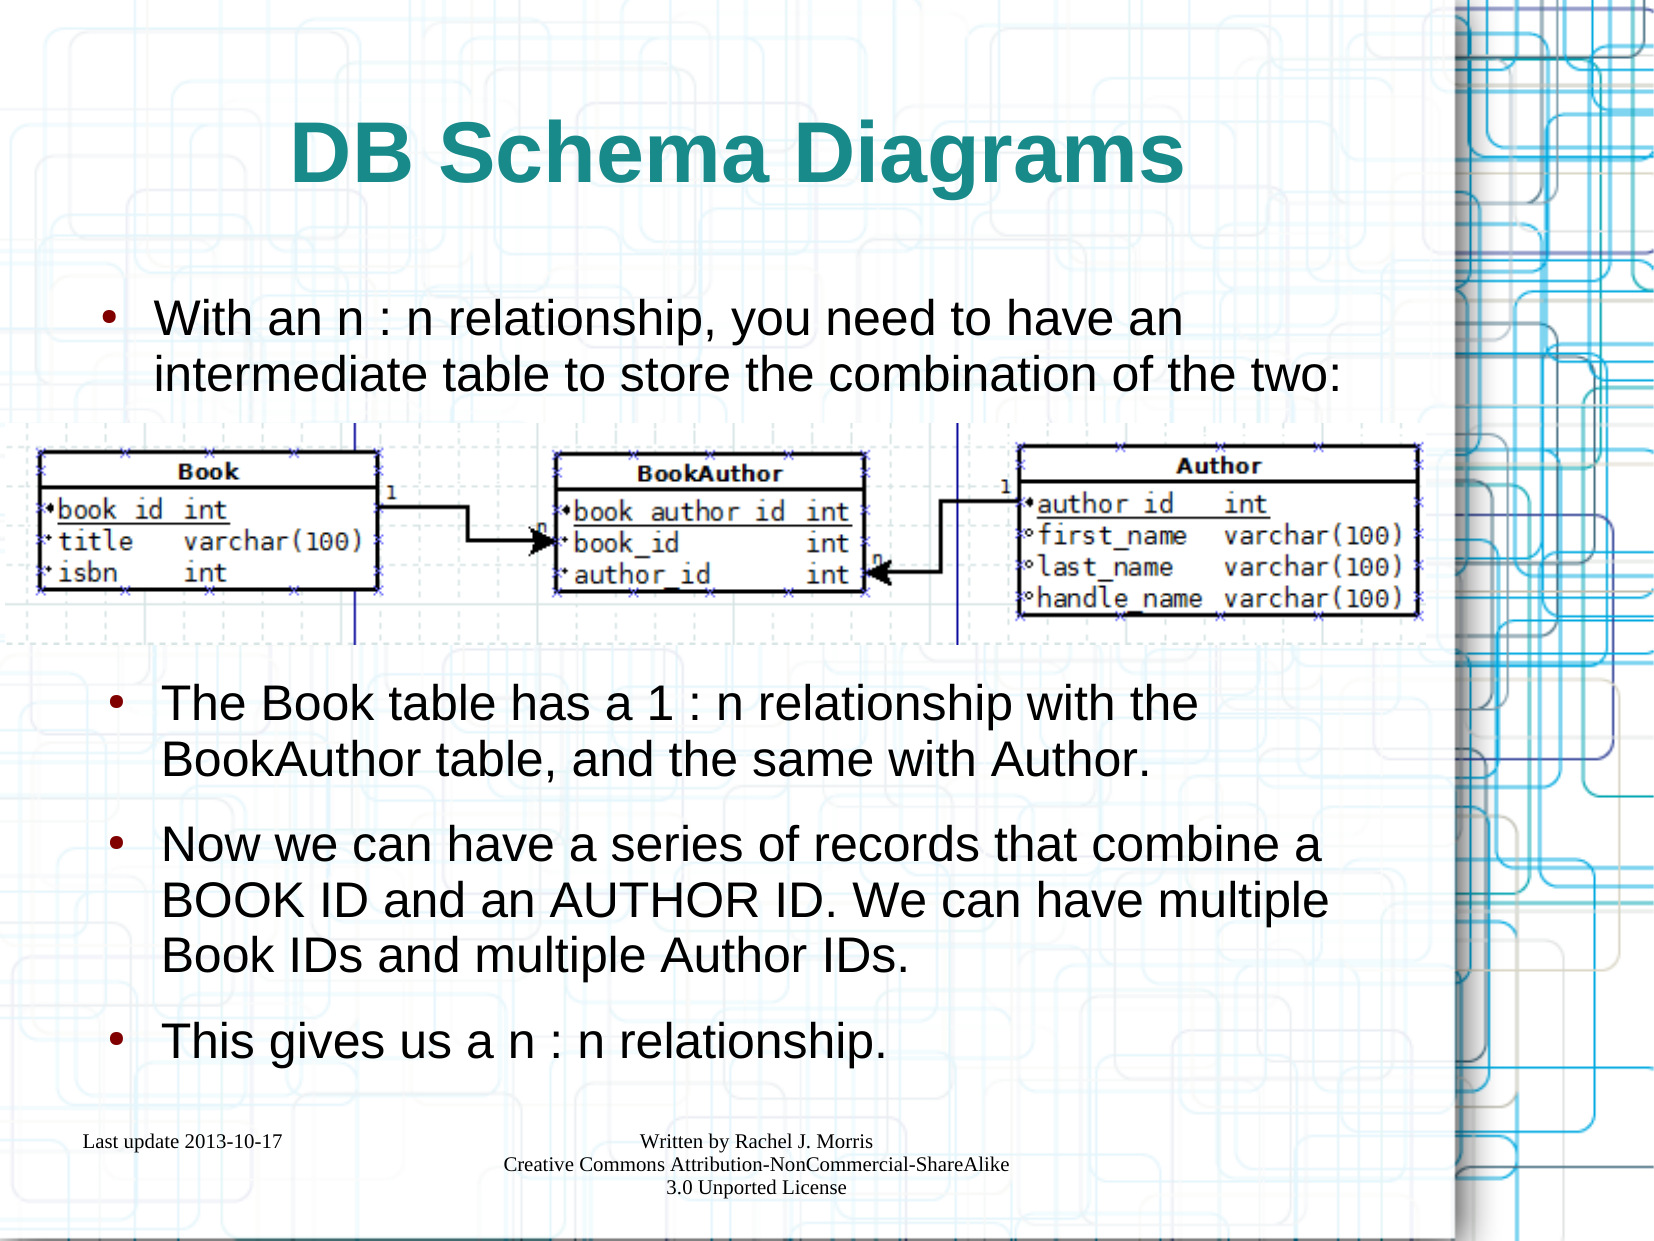

# DB Schema Diagrams
With an n : n relationship, you need to have an intermediate table to store the combination of the two:
The Book table has a 1 : n relationship with the BookAuthor table, and the same with Author.
Now we can have a series of records that combine a BOOK ID and an AUTHOR ID. We can have multiple Book IDs and multiple Author IDs.
This gives us a n : n relationship.